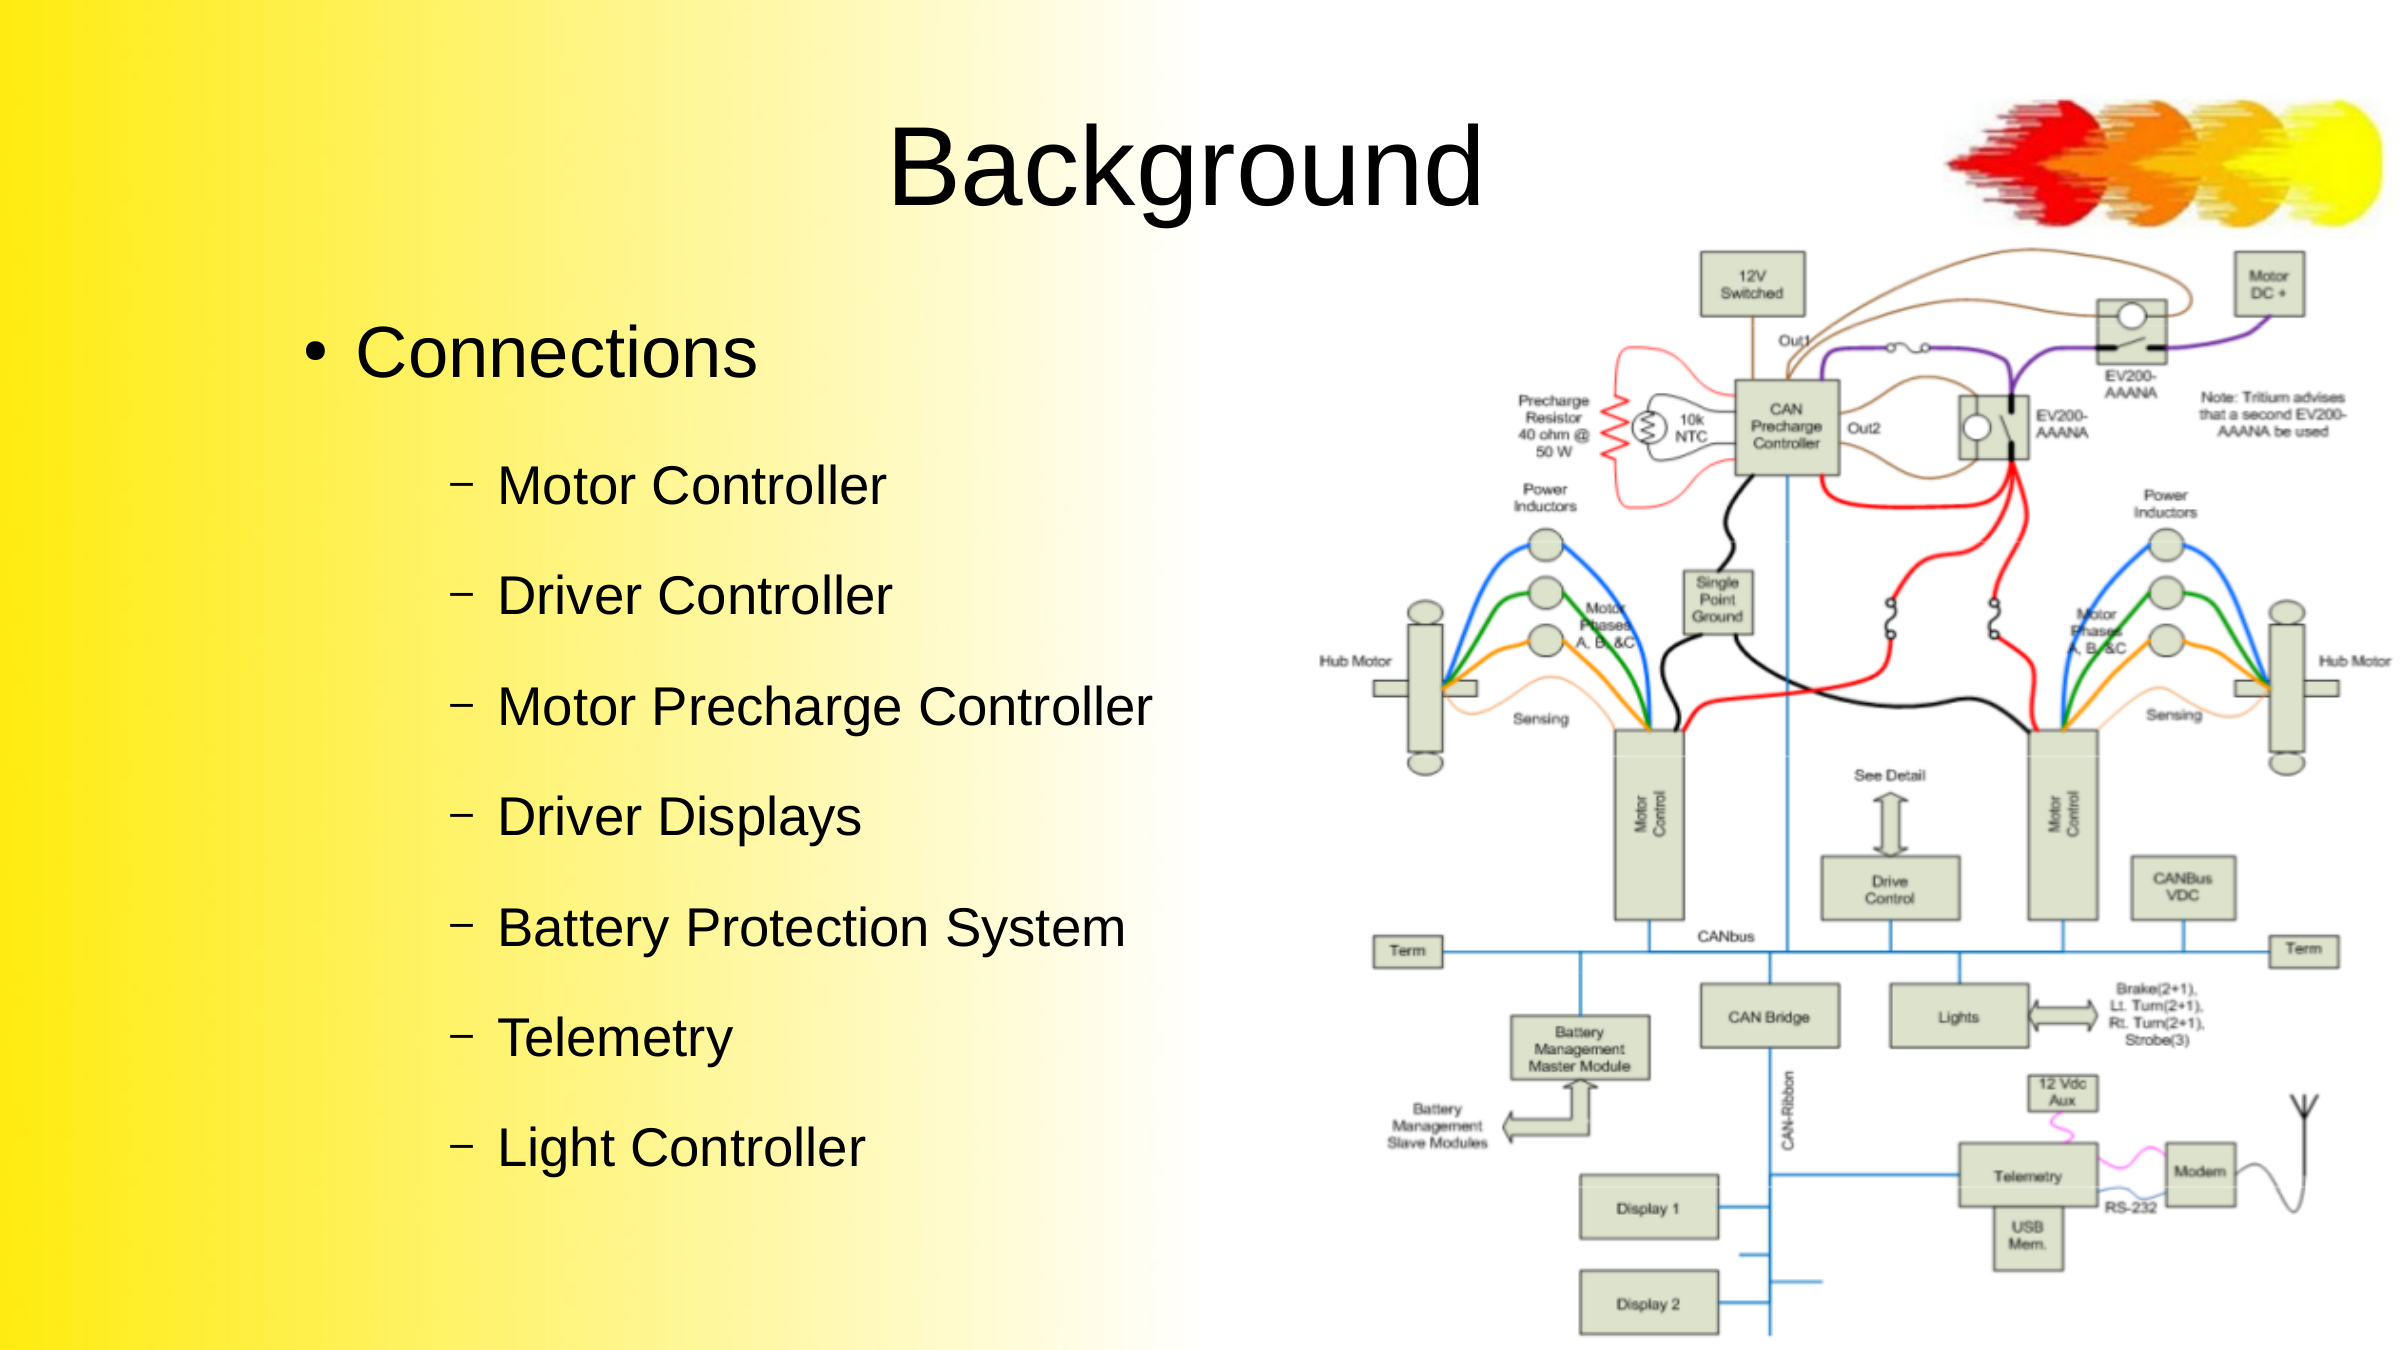

# Background
Connections
Motor Controller
Driver Controller
Motor Precharge Controller
Driver Displays
Battery Protection System
Telemetry
Light Controller